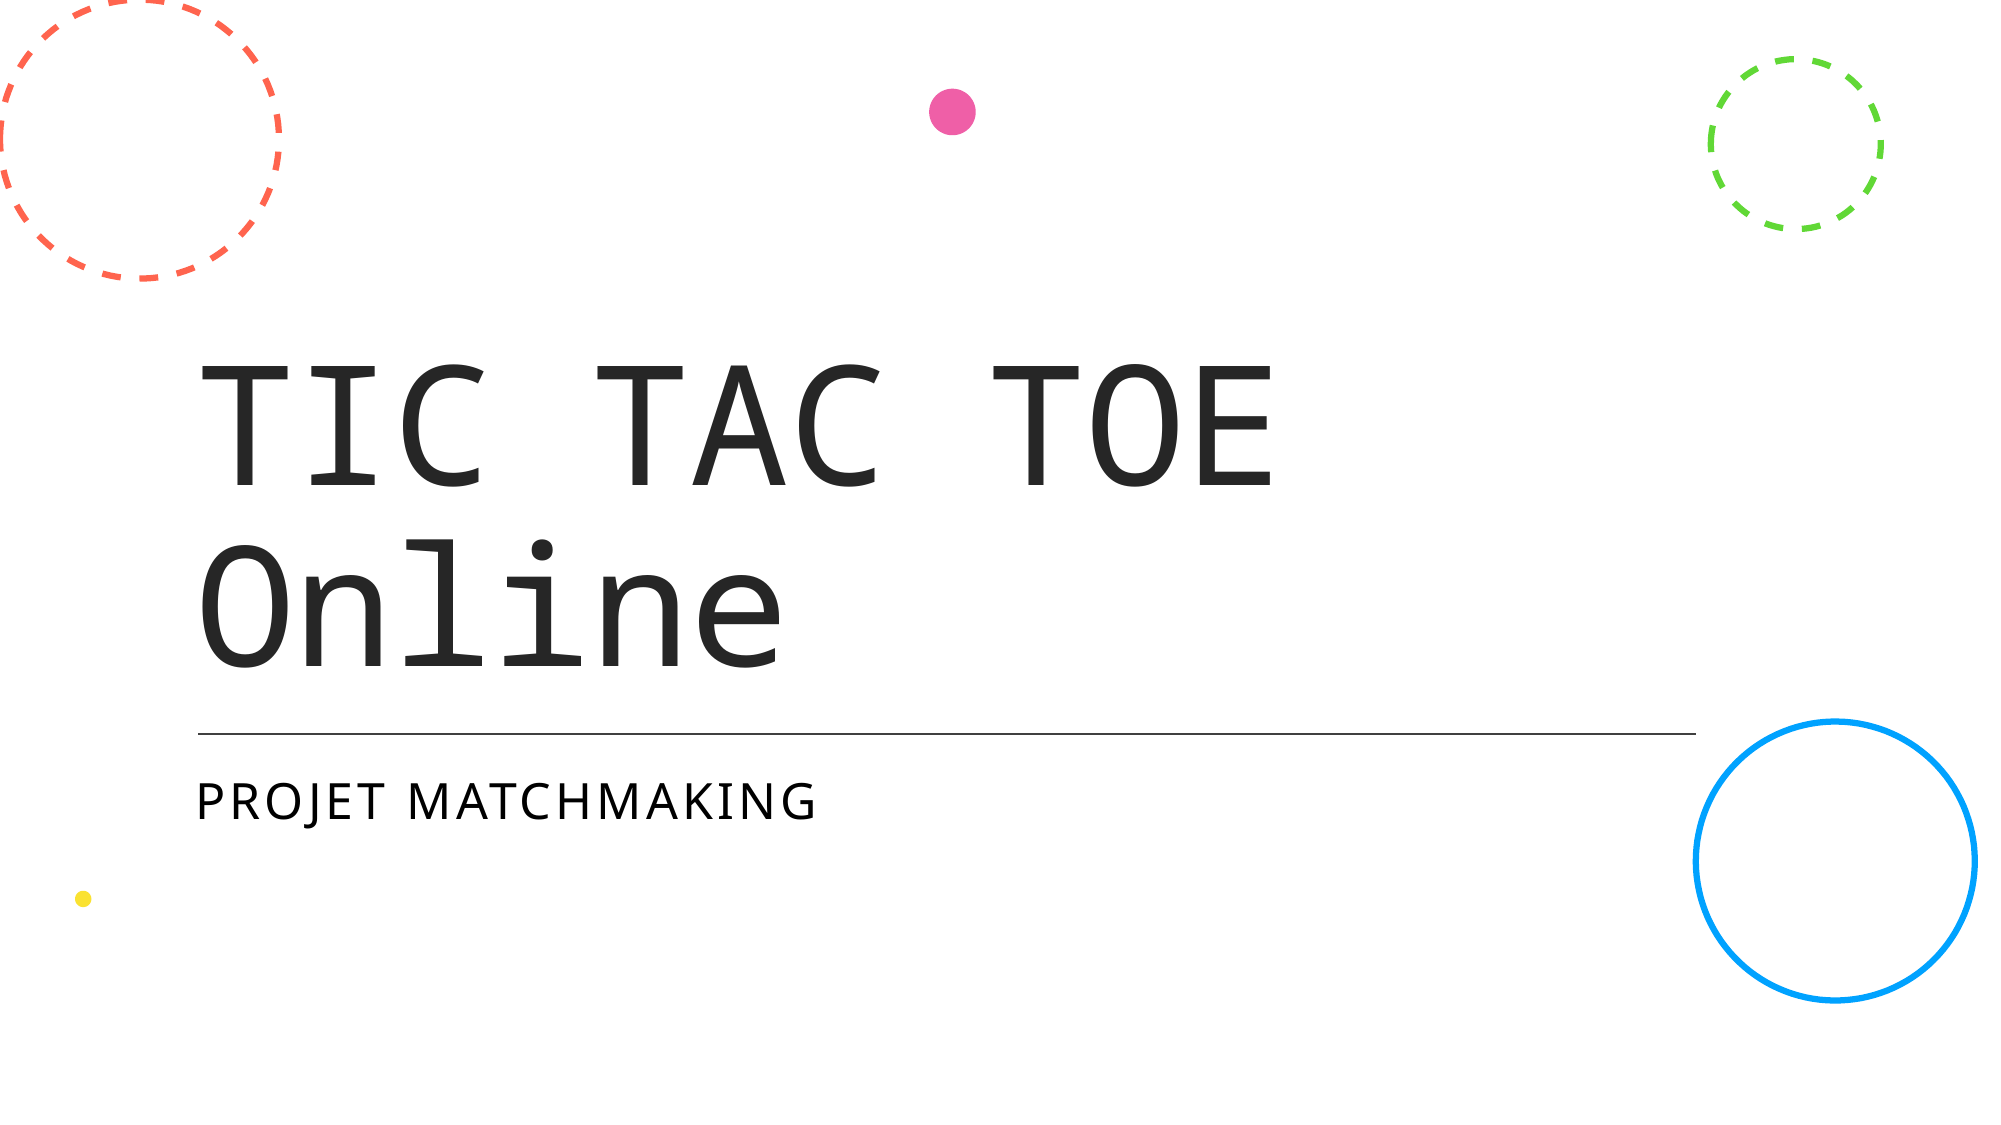

# TIC TAC TOE Online
Projet matchmaking